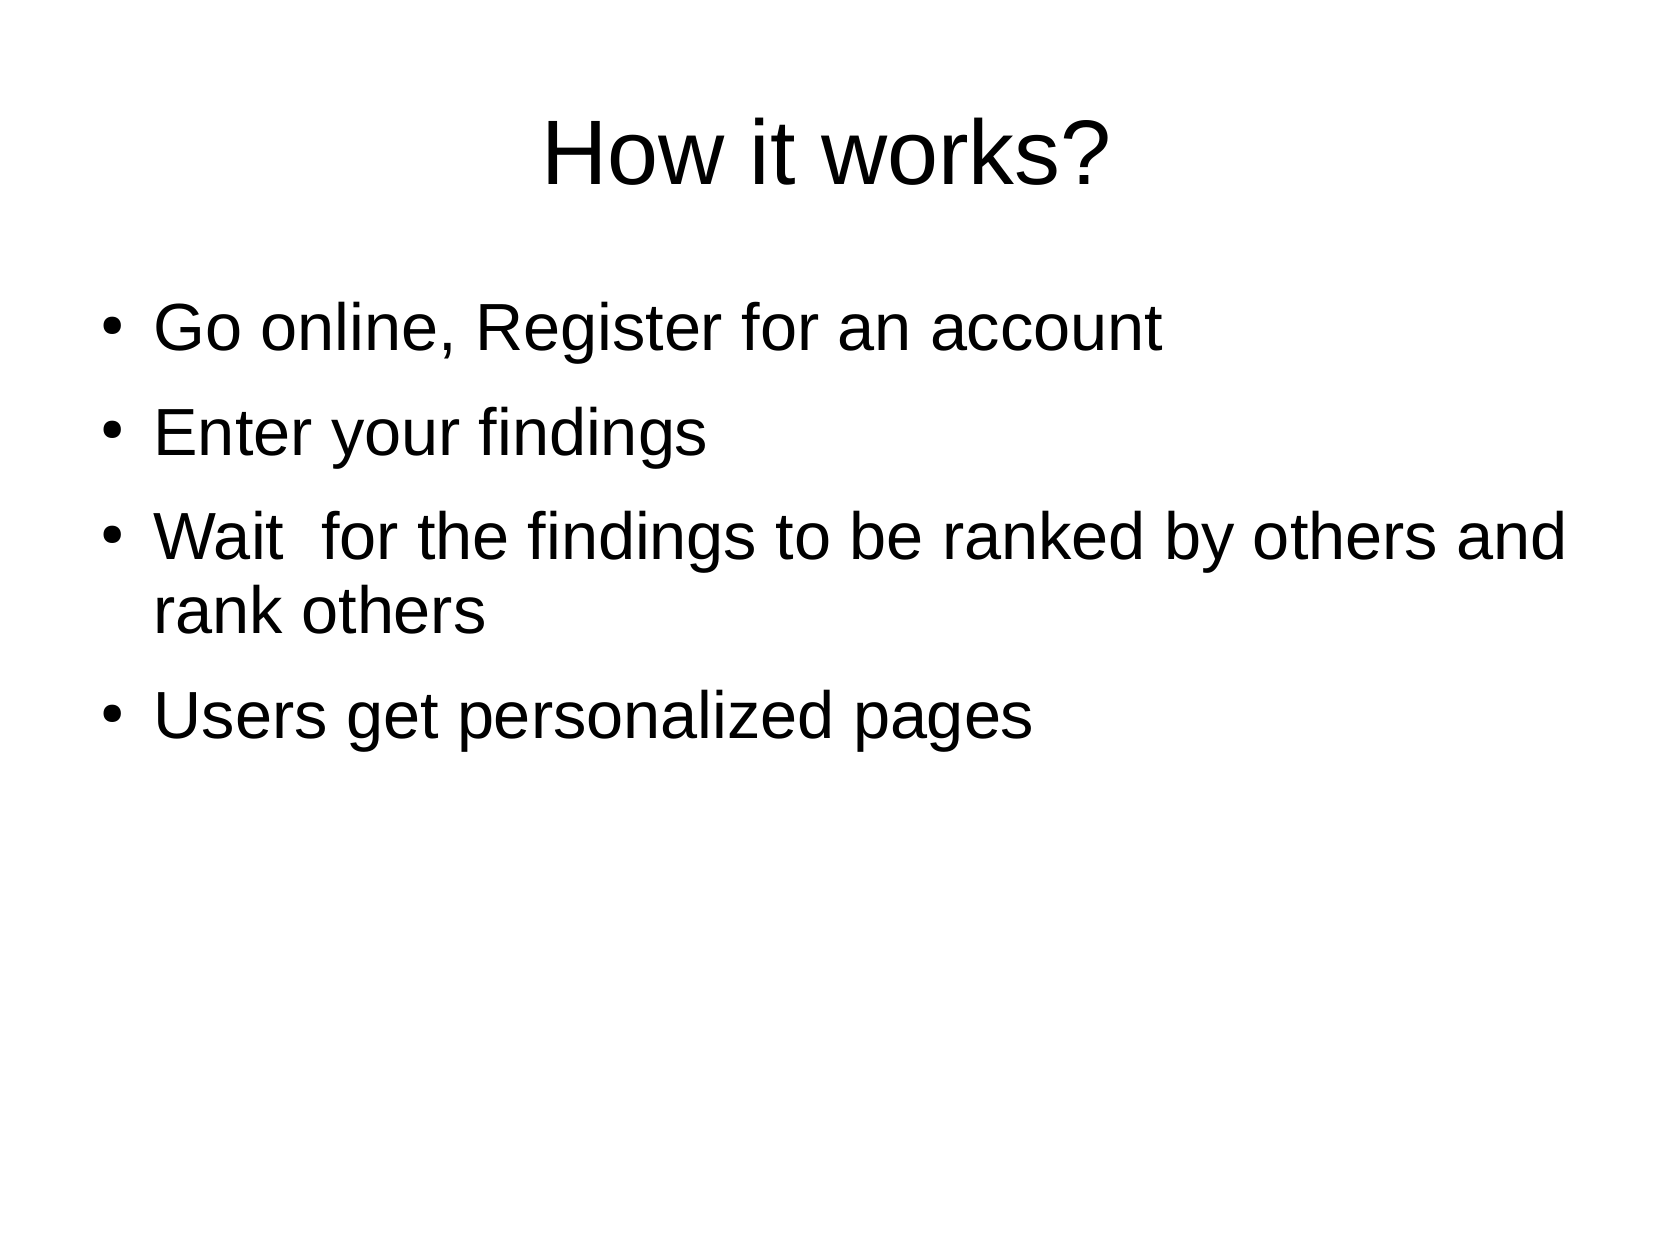

# How it works?
Go online, Register for an account
Enter your findings
Wait for the findings to be ranked by others and rank others
Users get personalized pages